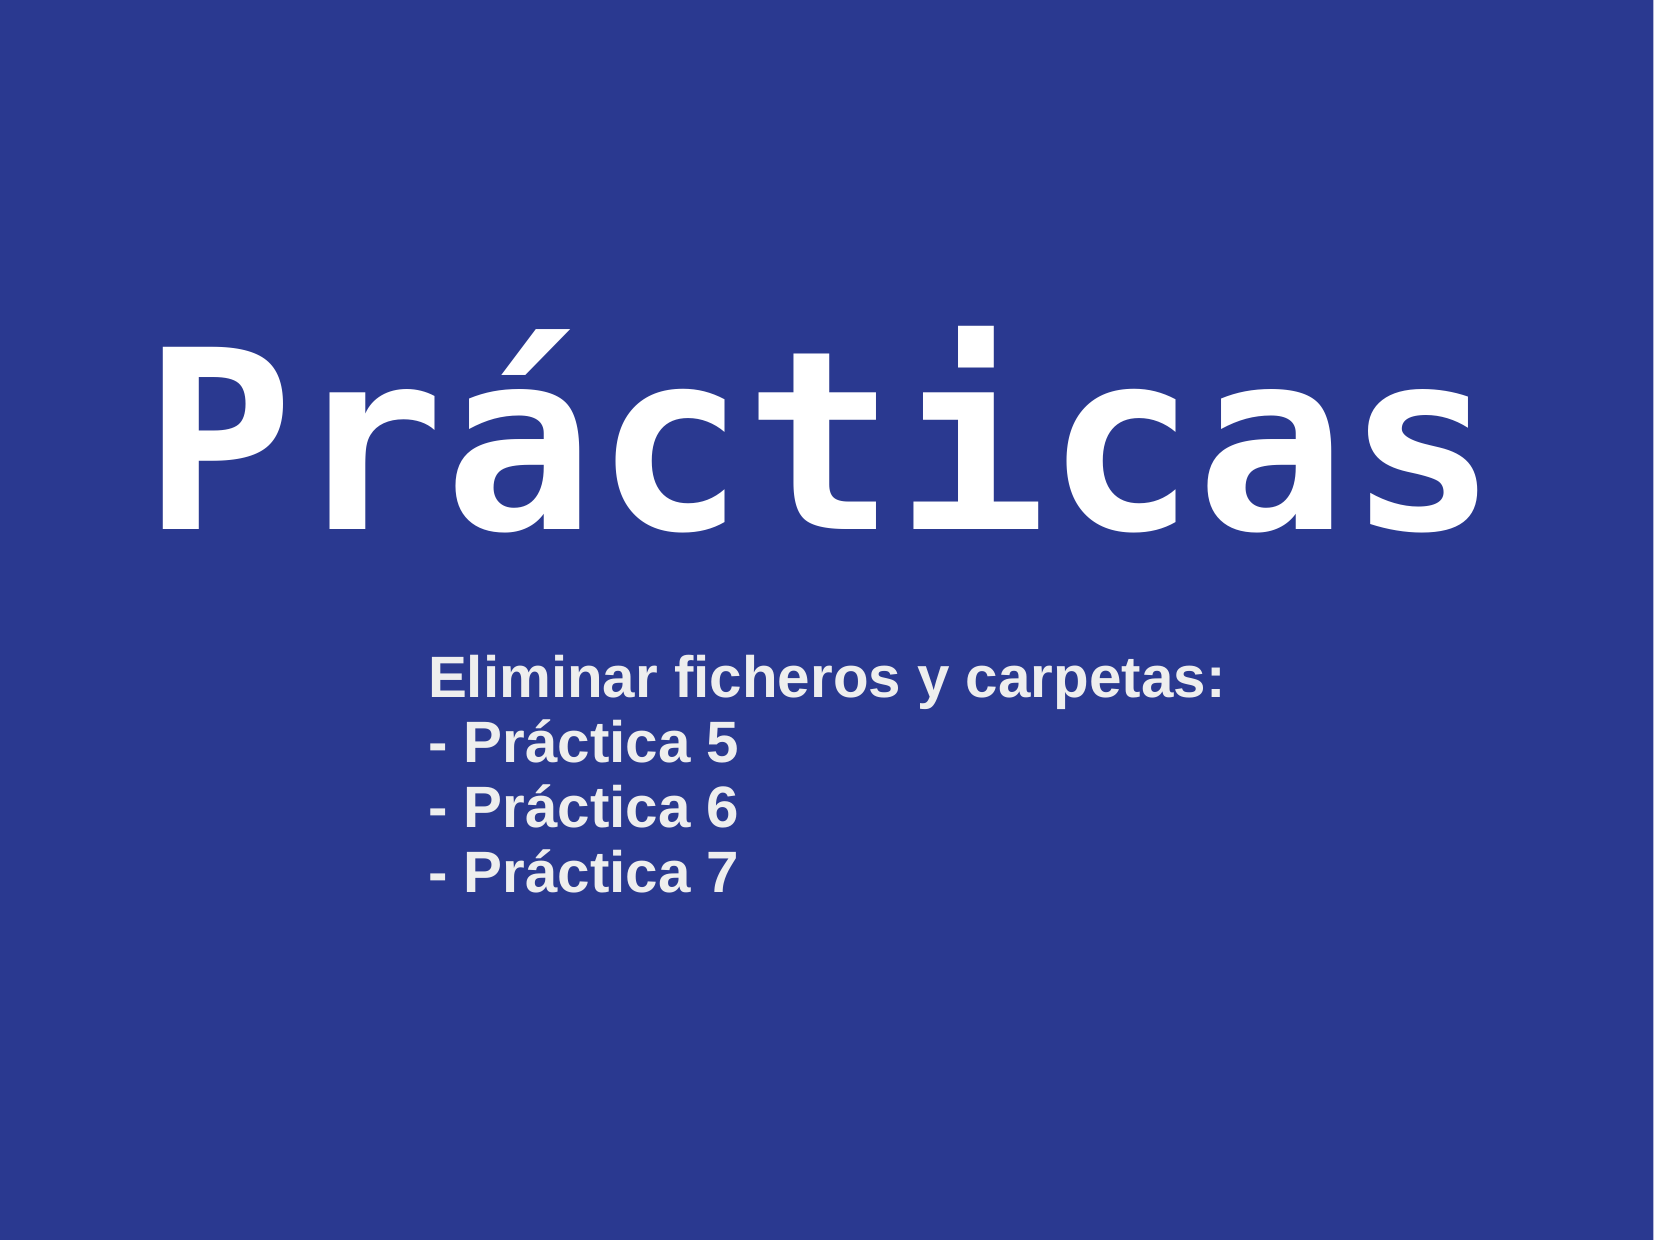

# Prácticas
Eliminar ficheros y carpetas:
- Práctica 5
- Práctica 6
- Práctica 7